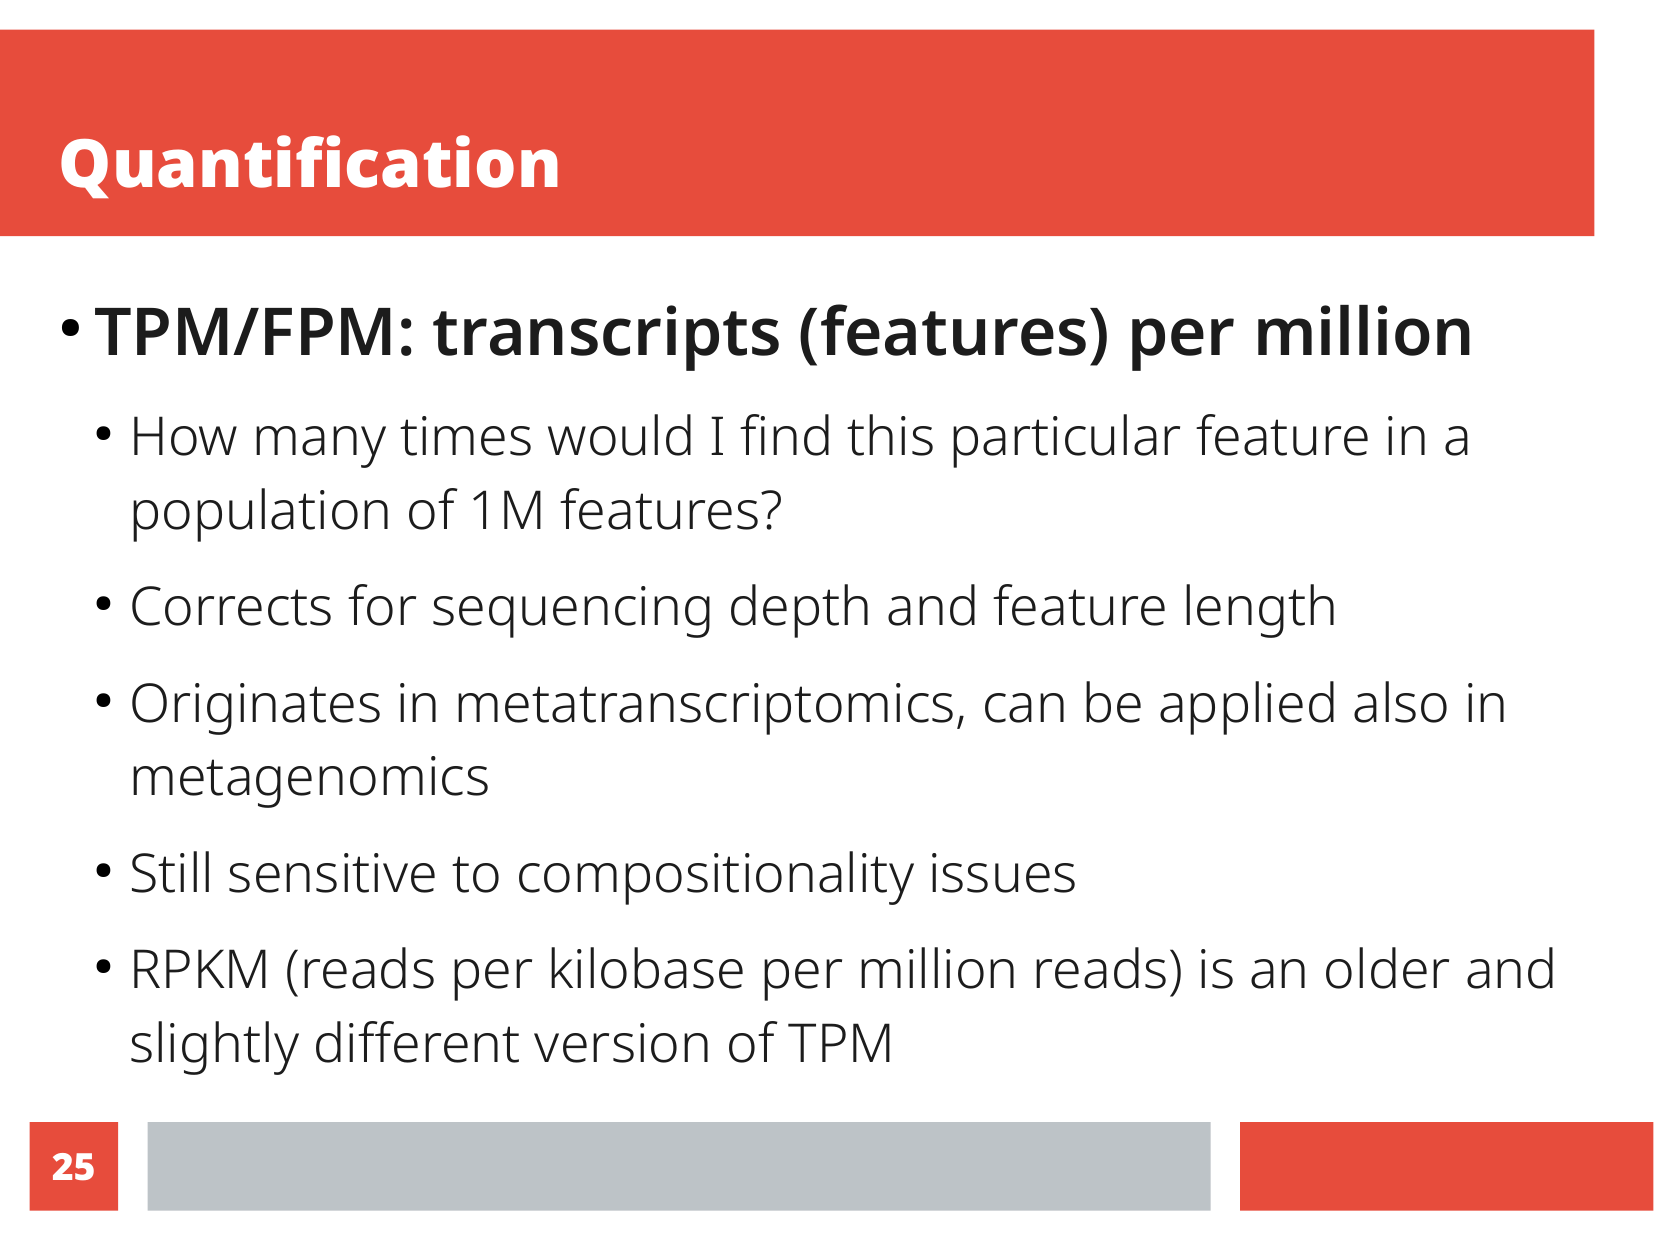

# Quantification
TPM/FPM: transcripts (features) per million
How many times would I find this particular feature in a population of 1M features?
Corrects for sequencing depth and feature length
Originates in metatranscriptomics, can be applied also in metagenomics
Still sensitive to compositionality issues
RPKM (reads per kilobase per million reads) is an older and slightly different version of TPM
25